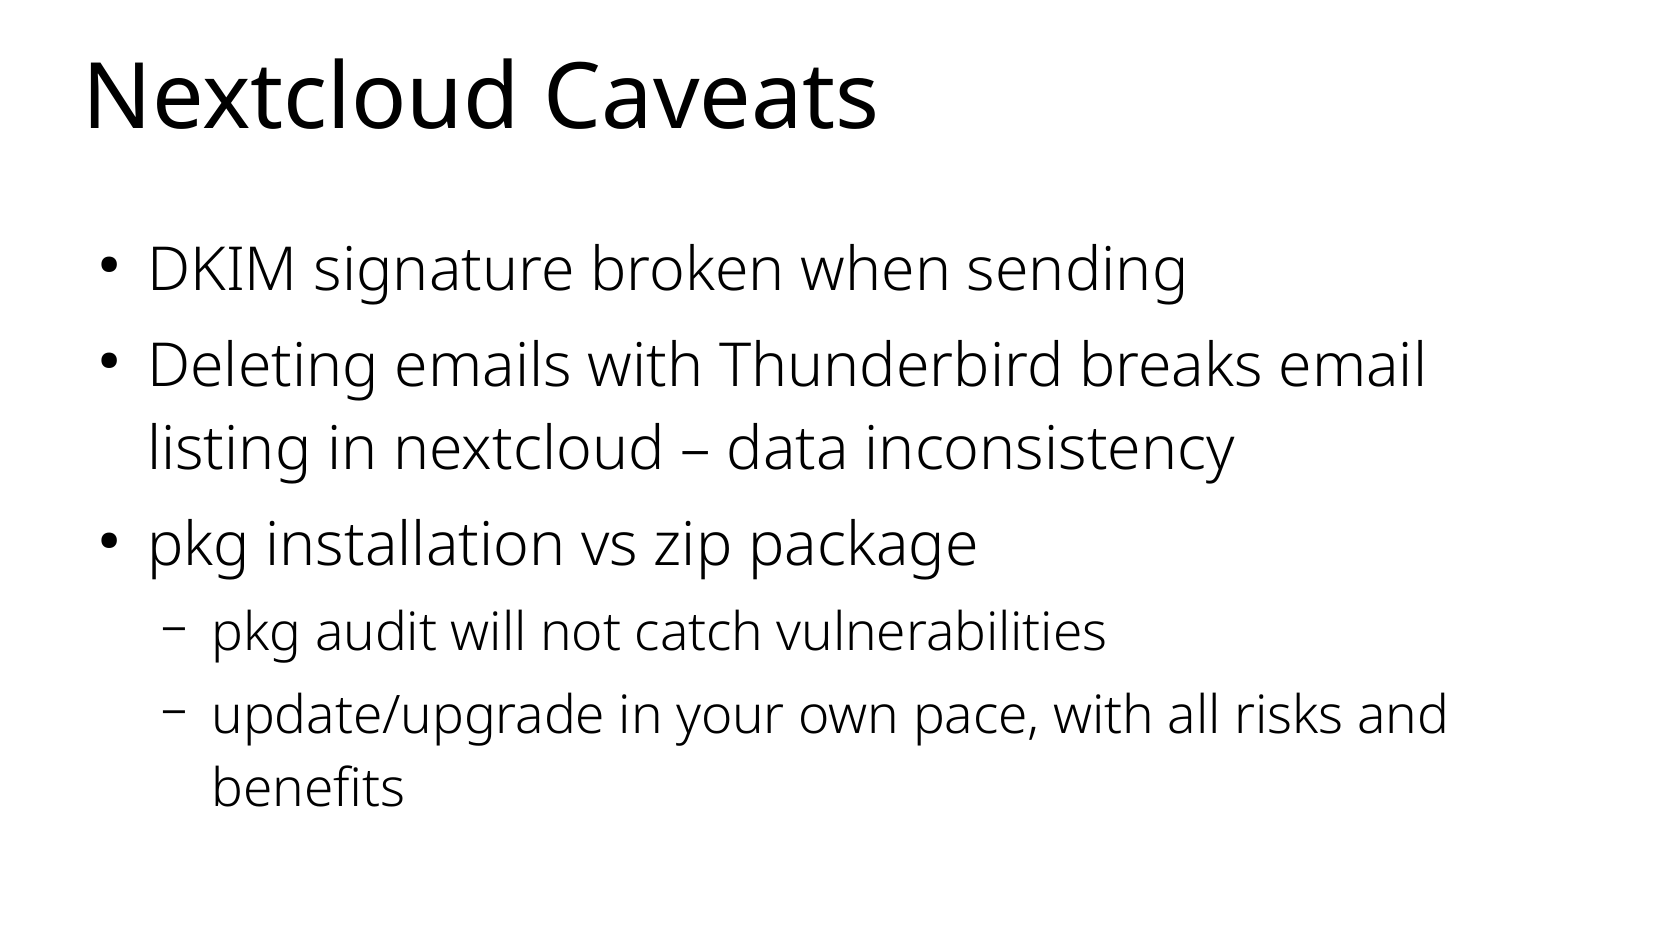

# Nextcloud Caveats
DKIM signature broken when sending
Deleting emails with Thunderbird breaks email listing in nextcloud – data inconsistency
pkg installation vs zip package
pkg audit will not catch vulnerabilities
update/upgrade in your own pace, with all risks and benefits